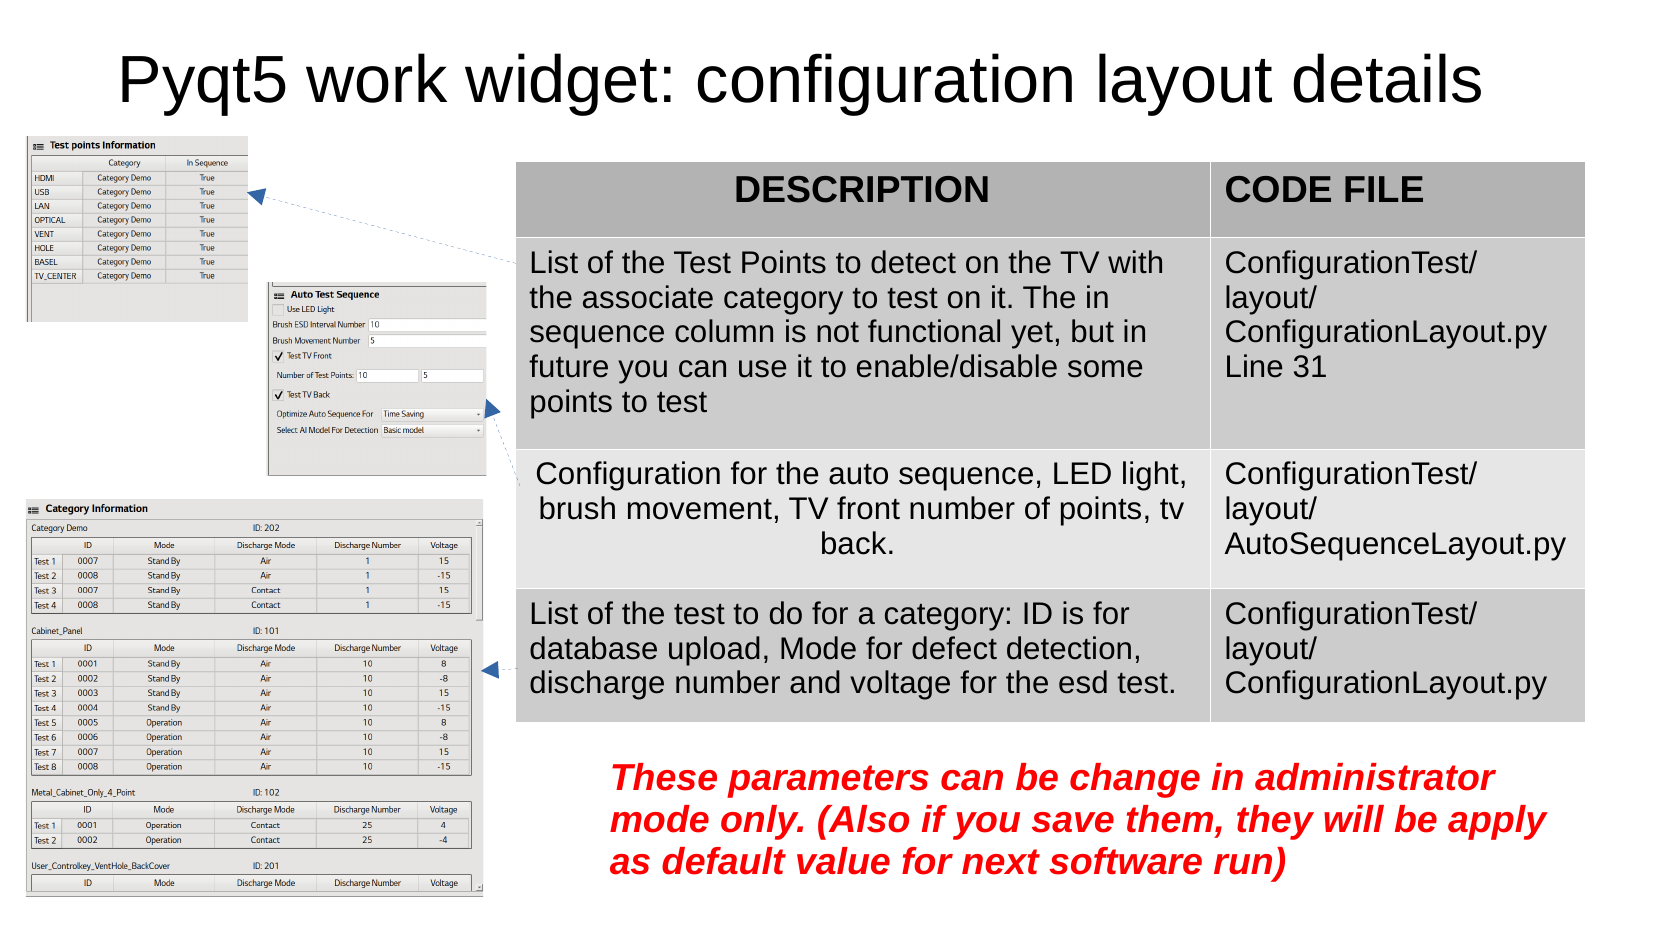

# Pyqt5 work widget: configuration layout details
| DESCRIPTION | CODE FILE |
| --- | --- |
| List of the Test Points to detect on the TV with the associate category to test on it. The in sequence column is not functional yet, but in future you can use it to enable/disable some points to test | ConfigurationTest/layout/ConfigurationLayout.py Line 31 |
| Configuration for the auto sequence, LED light, brush movement, TV front number of points, tv back. | ConfigurationTest/layout/AutoSequenceLayout.py |
| List of the test to do for a category: ID is for database upload, Mode for defect detection, discharge number and voltage for the esd test. | ConfigurationTest/layout/ConfigurationLayout.py |
These parameters can be change in administrator mode only. (Also if you save them, they will be apply as default value for next software run)